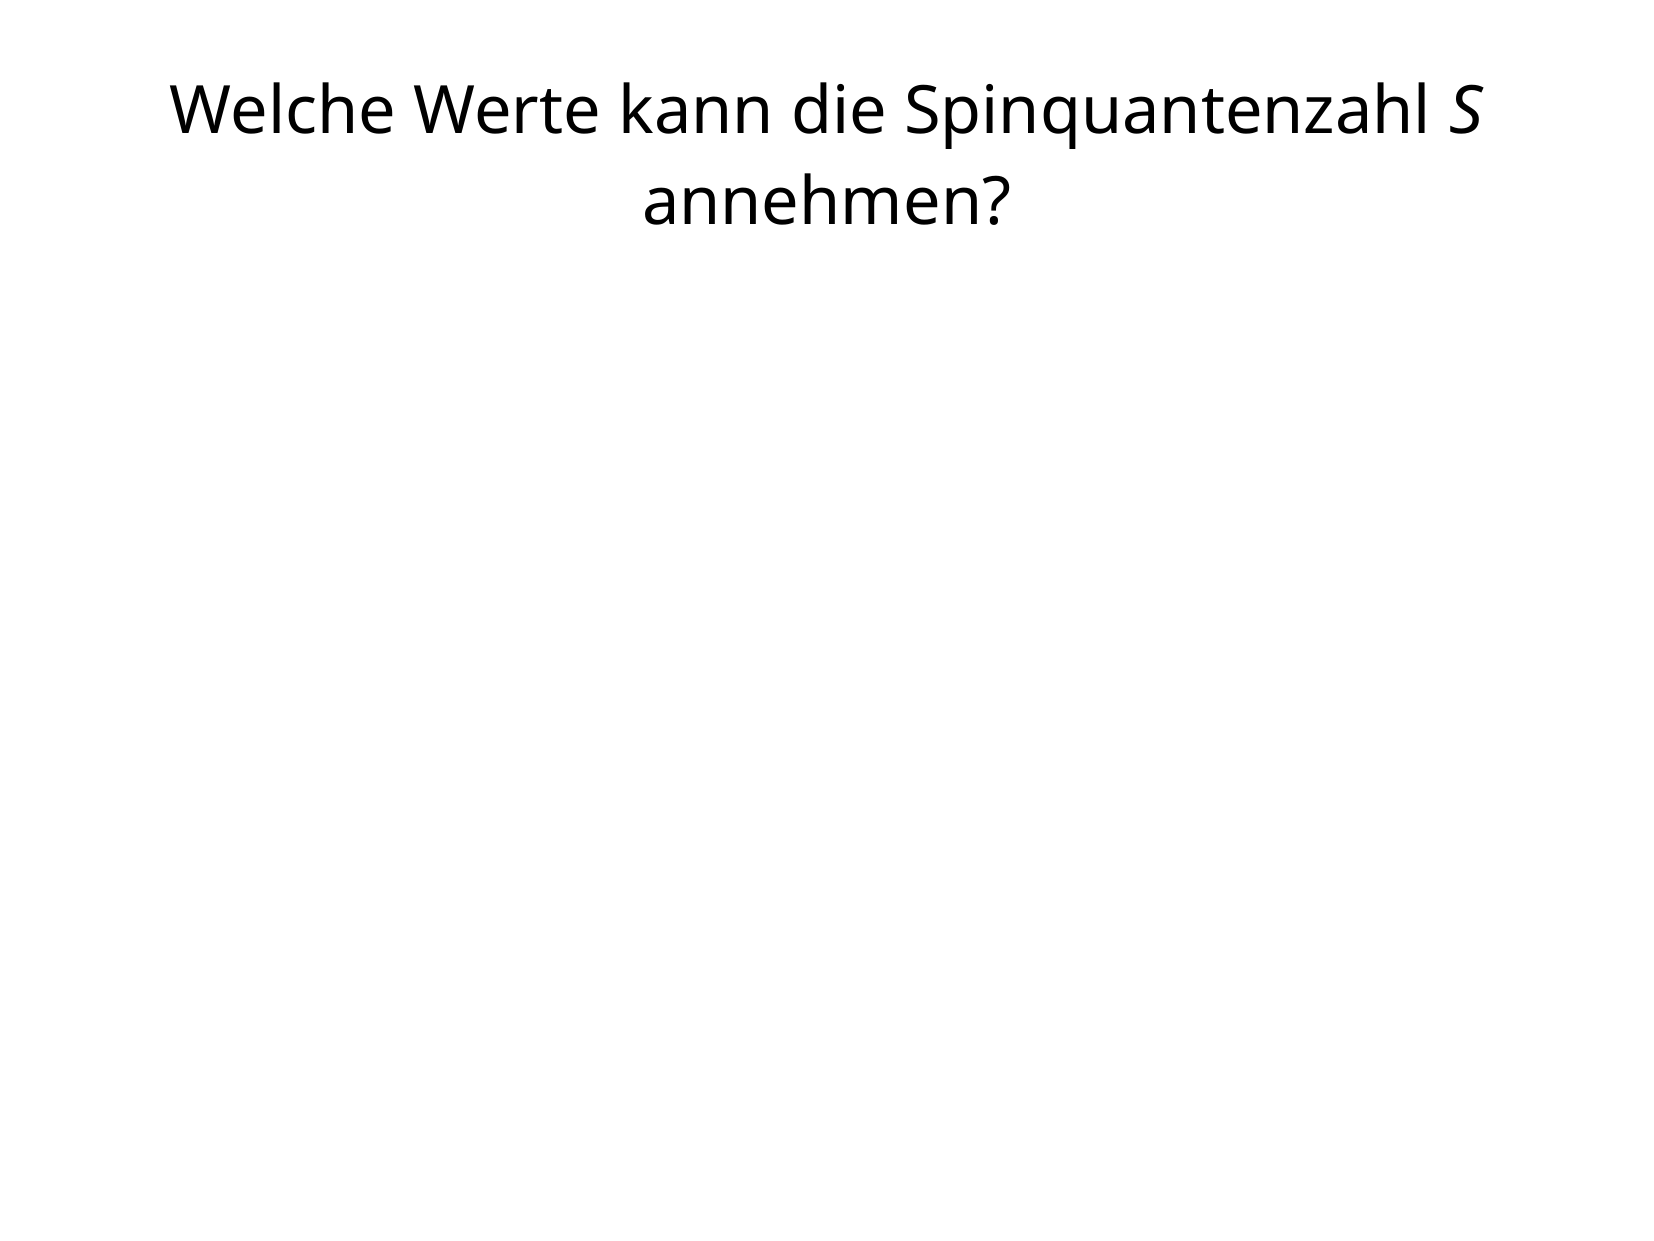

# Welche Werte kann die Spinquantenzahl S annehmen?